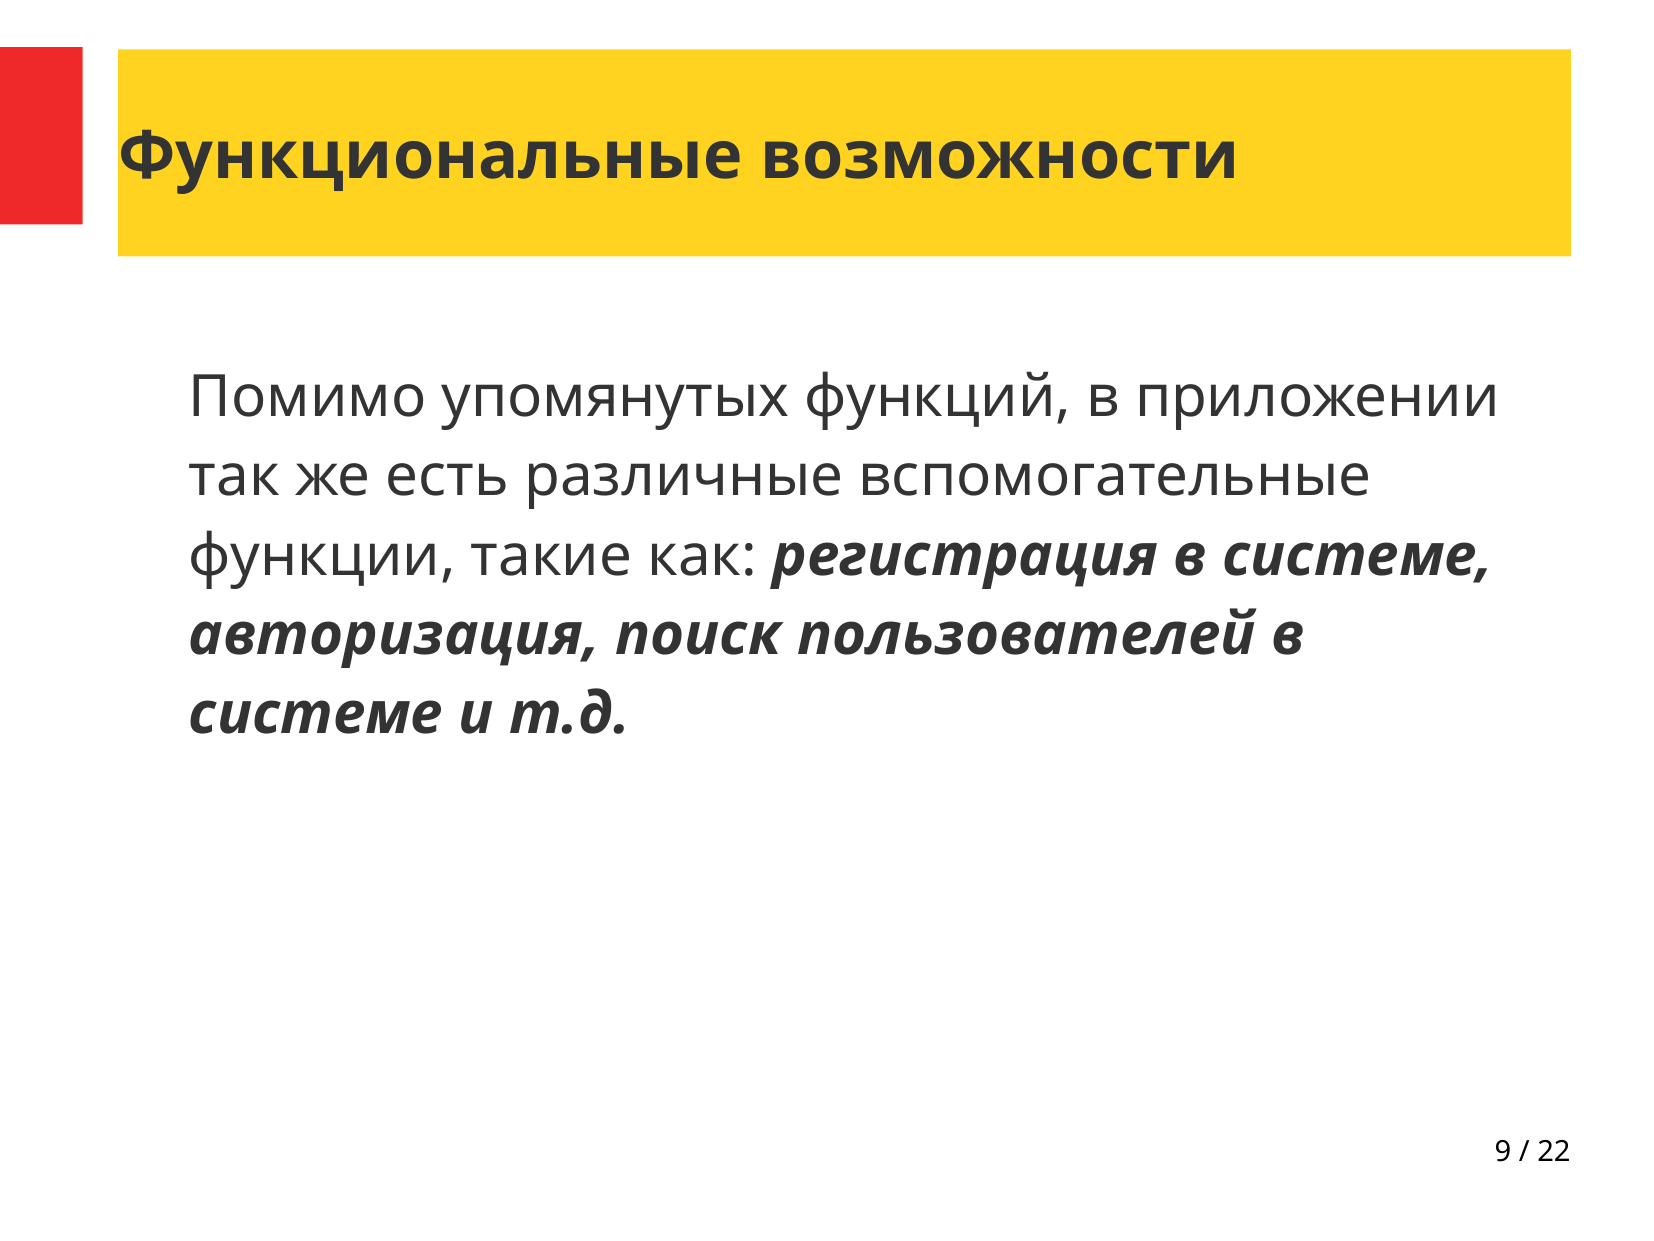

# Функциональные возможности
Помимо упомянутых функций, в приложении так же есть различные вспомогательные функции, такие как: регистрация в системе, авторизация, поиск пользователей в системе и т.д.
9